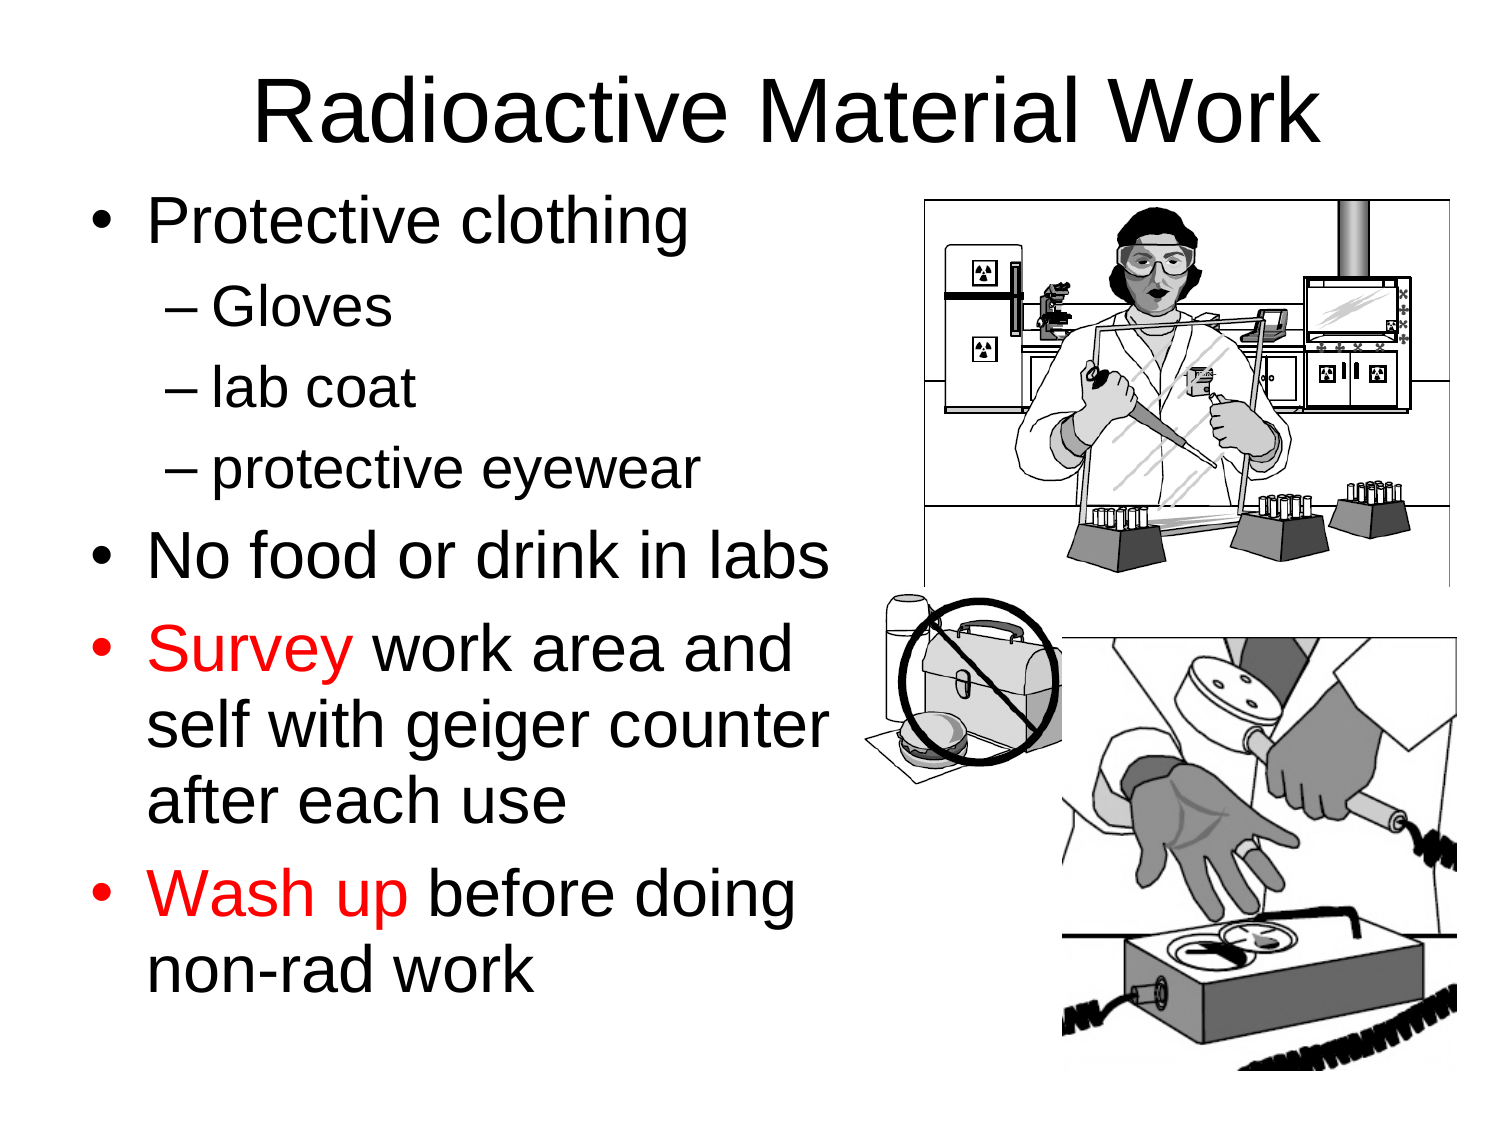

# Radioactive Material Work
Protective clothing
Gloves
lab coat
protective eyewear
No food or drink in labs
Survey work area and self with geiger counter after each use
Wash up before doing non-rad work